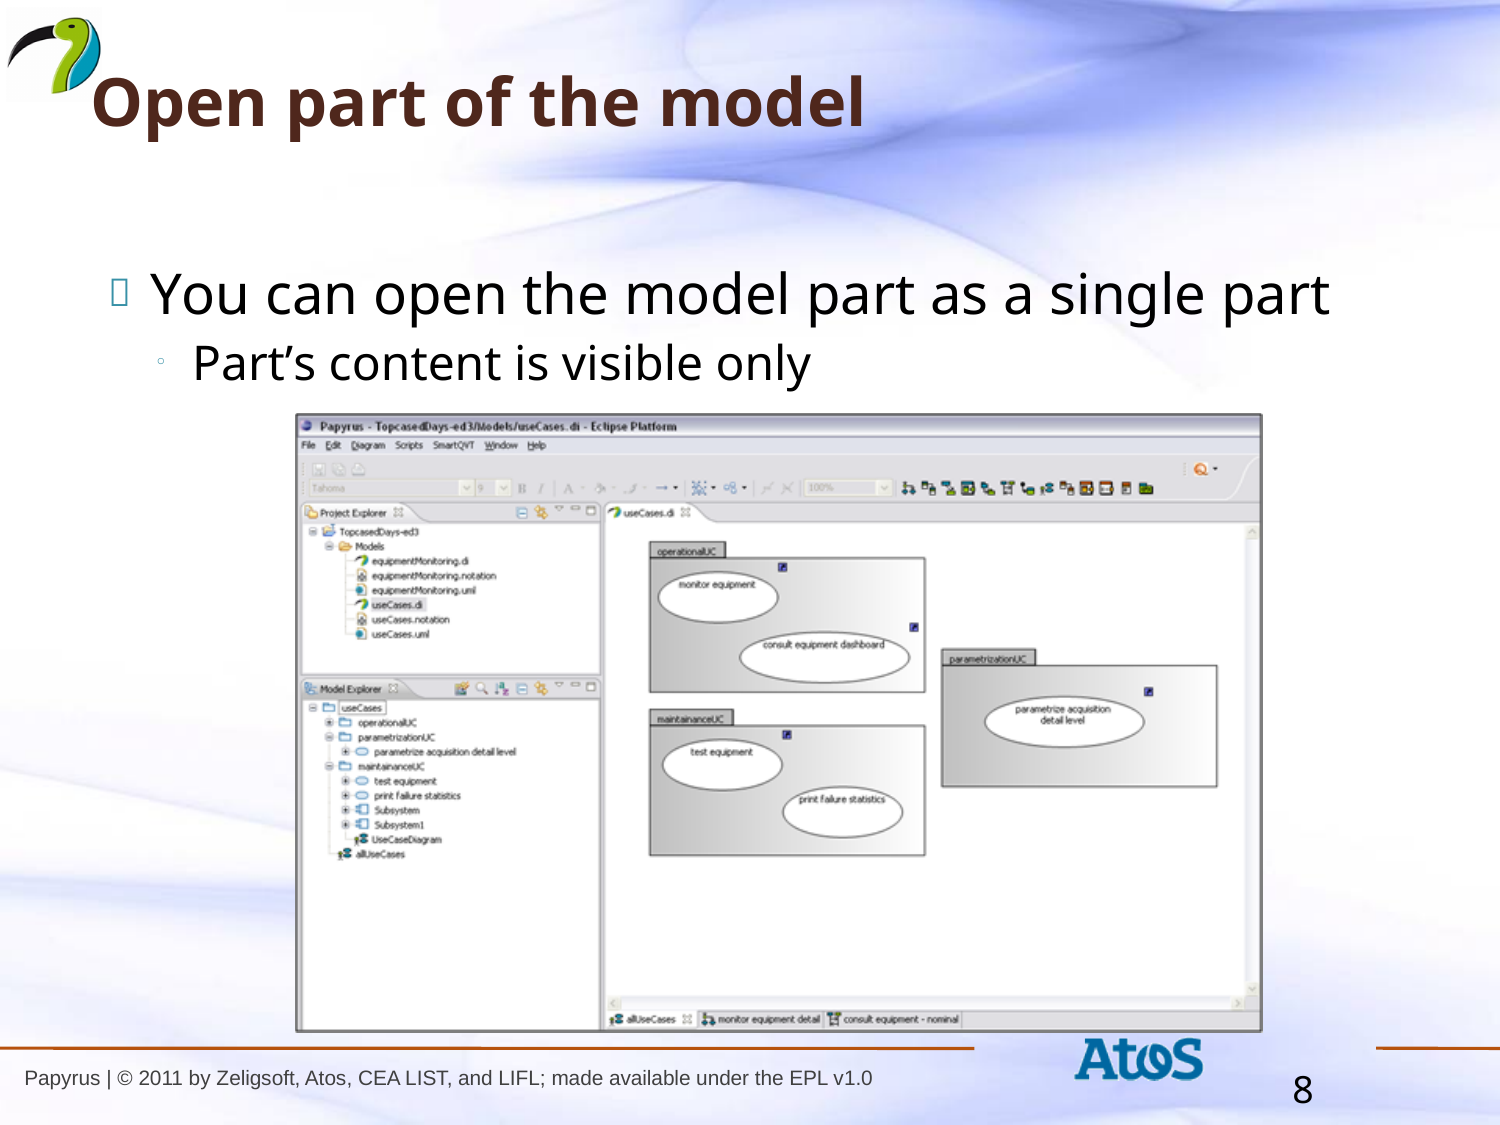

Open part of the model
# You can open the model part as a single part
Part’s content is visible only